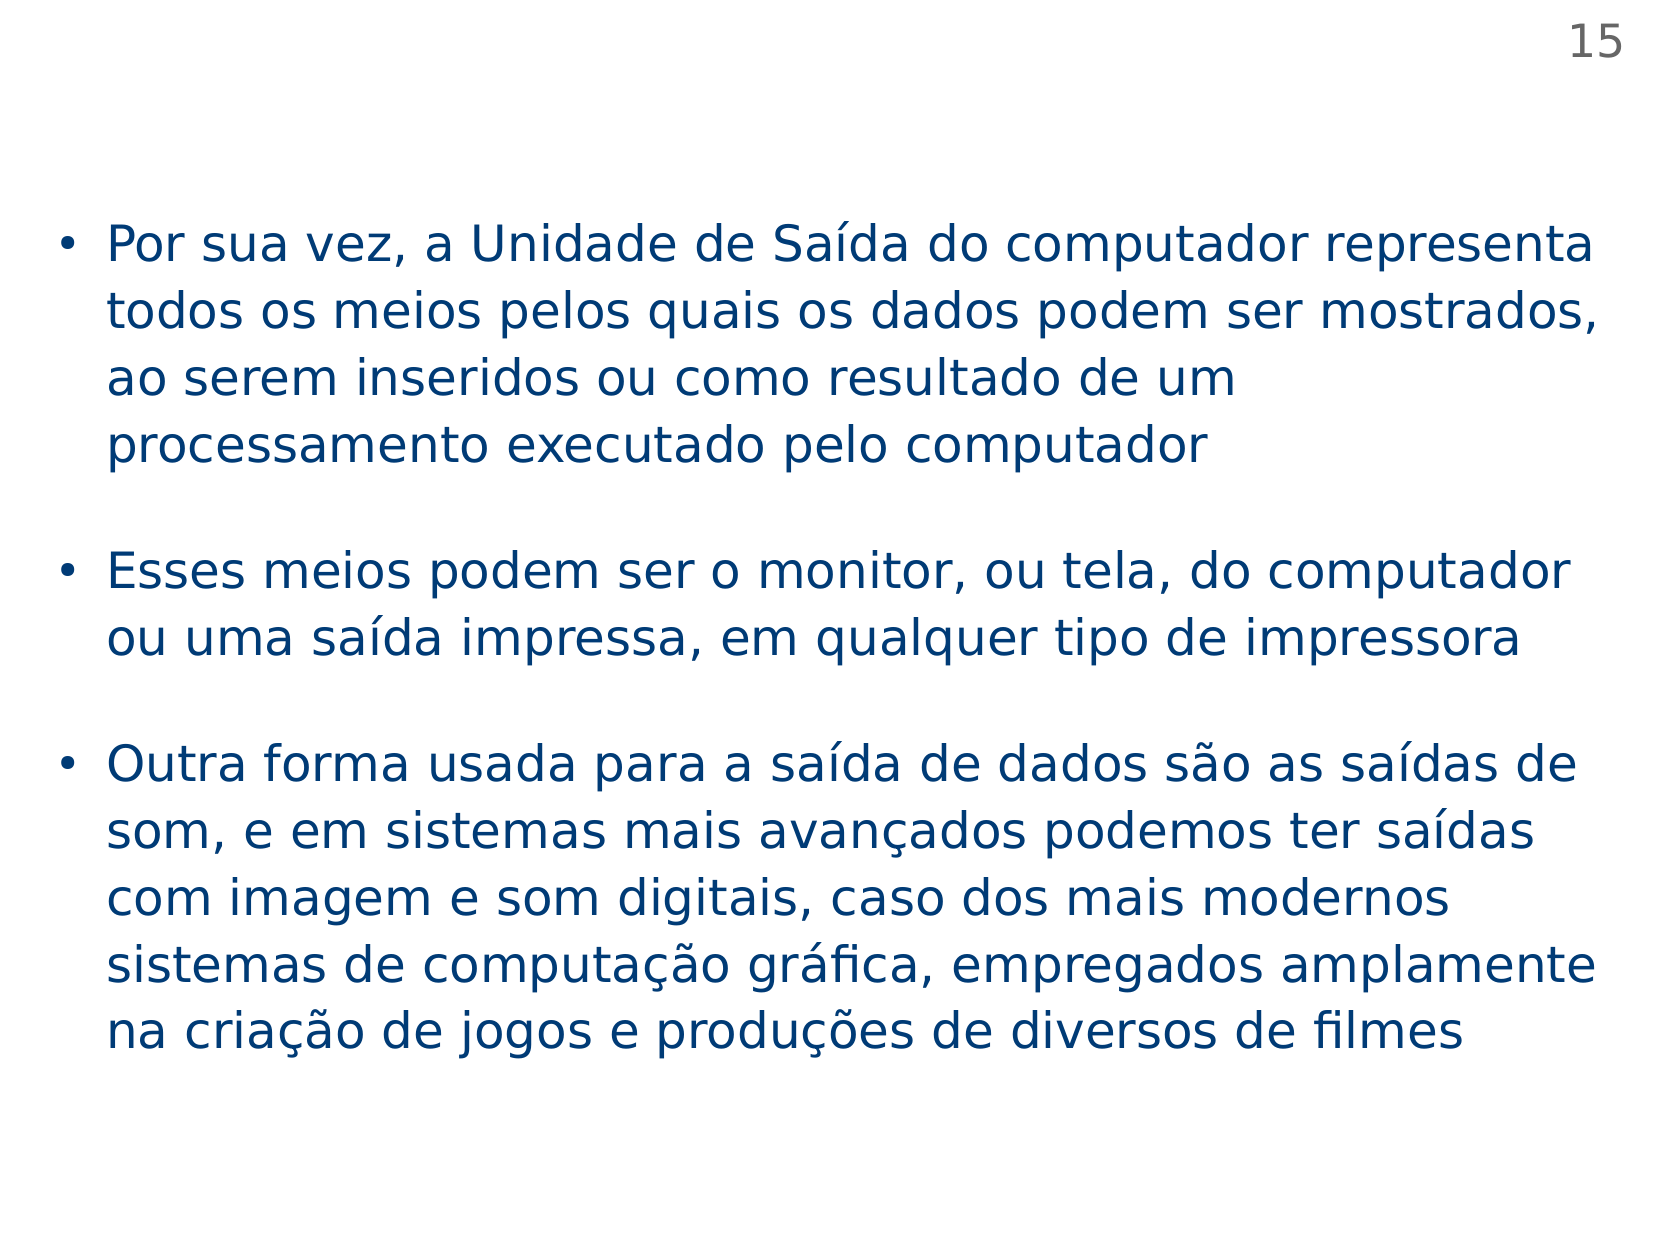

15
#
Por sua vez, a Unidade de Saída do computador representa todos os meios pelos quais os dados podem ser mostrados, ao serem inseridos ou como resultado de um processamento executado pelo computador
Esses meios podem ser o monitor, ou tela, do computador ou uma saída impressa, em qualquer tipo de impressora
Outra forma usada para a saída de dados são as saídas de som, e em sistemas mais avançados podemos ter saídas com imagem e som digitais, caso dos mais modernos sistemas de computação gráfica, empregados amplamente na criação de jogos e produções de diversos de filmes